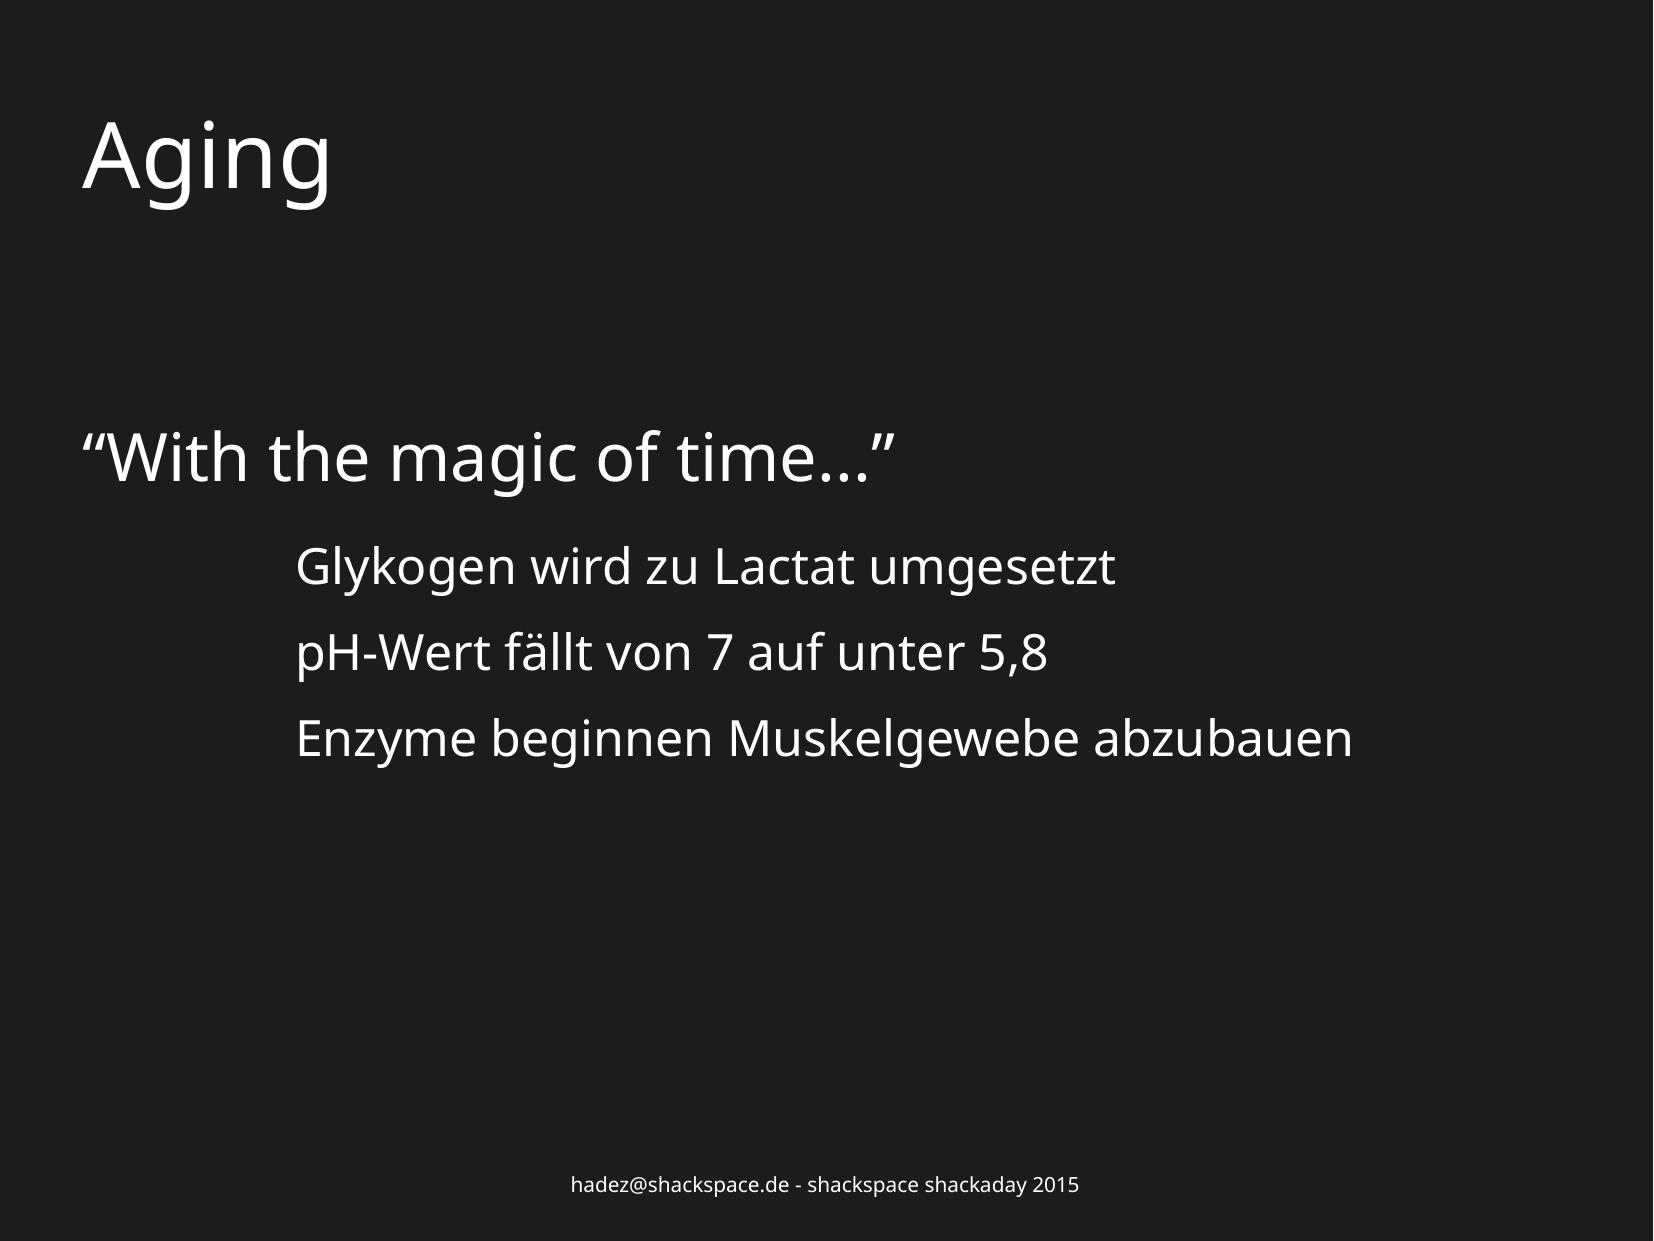

# Aging
“With the magic of time...”
Glykogen wird zu Lactat umgesetzt
pH-Wert fällt von 7 auf unter 5,8
Enzyme beginnen Muskelgewebe abzubauen